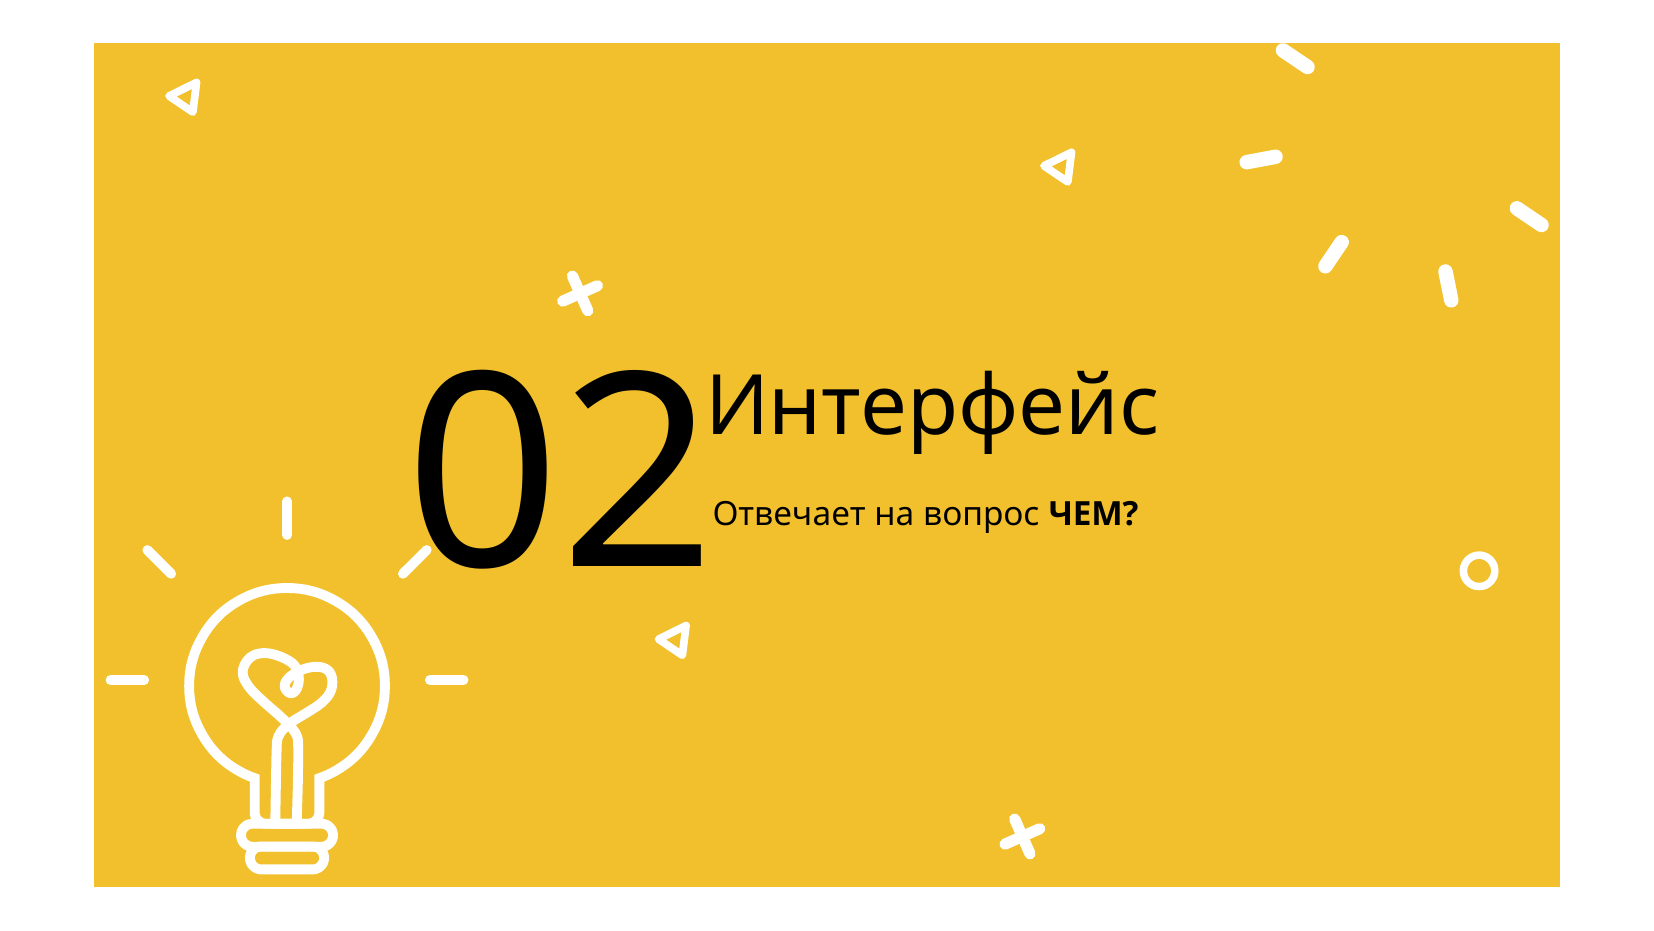

02
# Интерфейс
Отвечает на вопрос ЧЕМ?